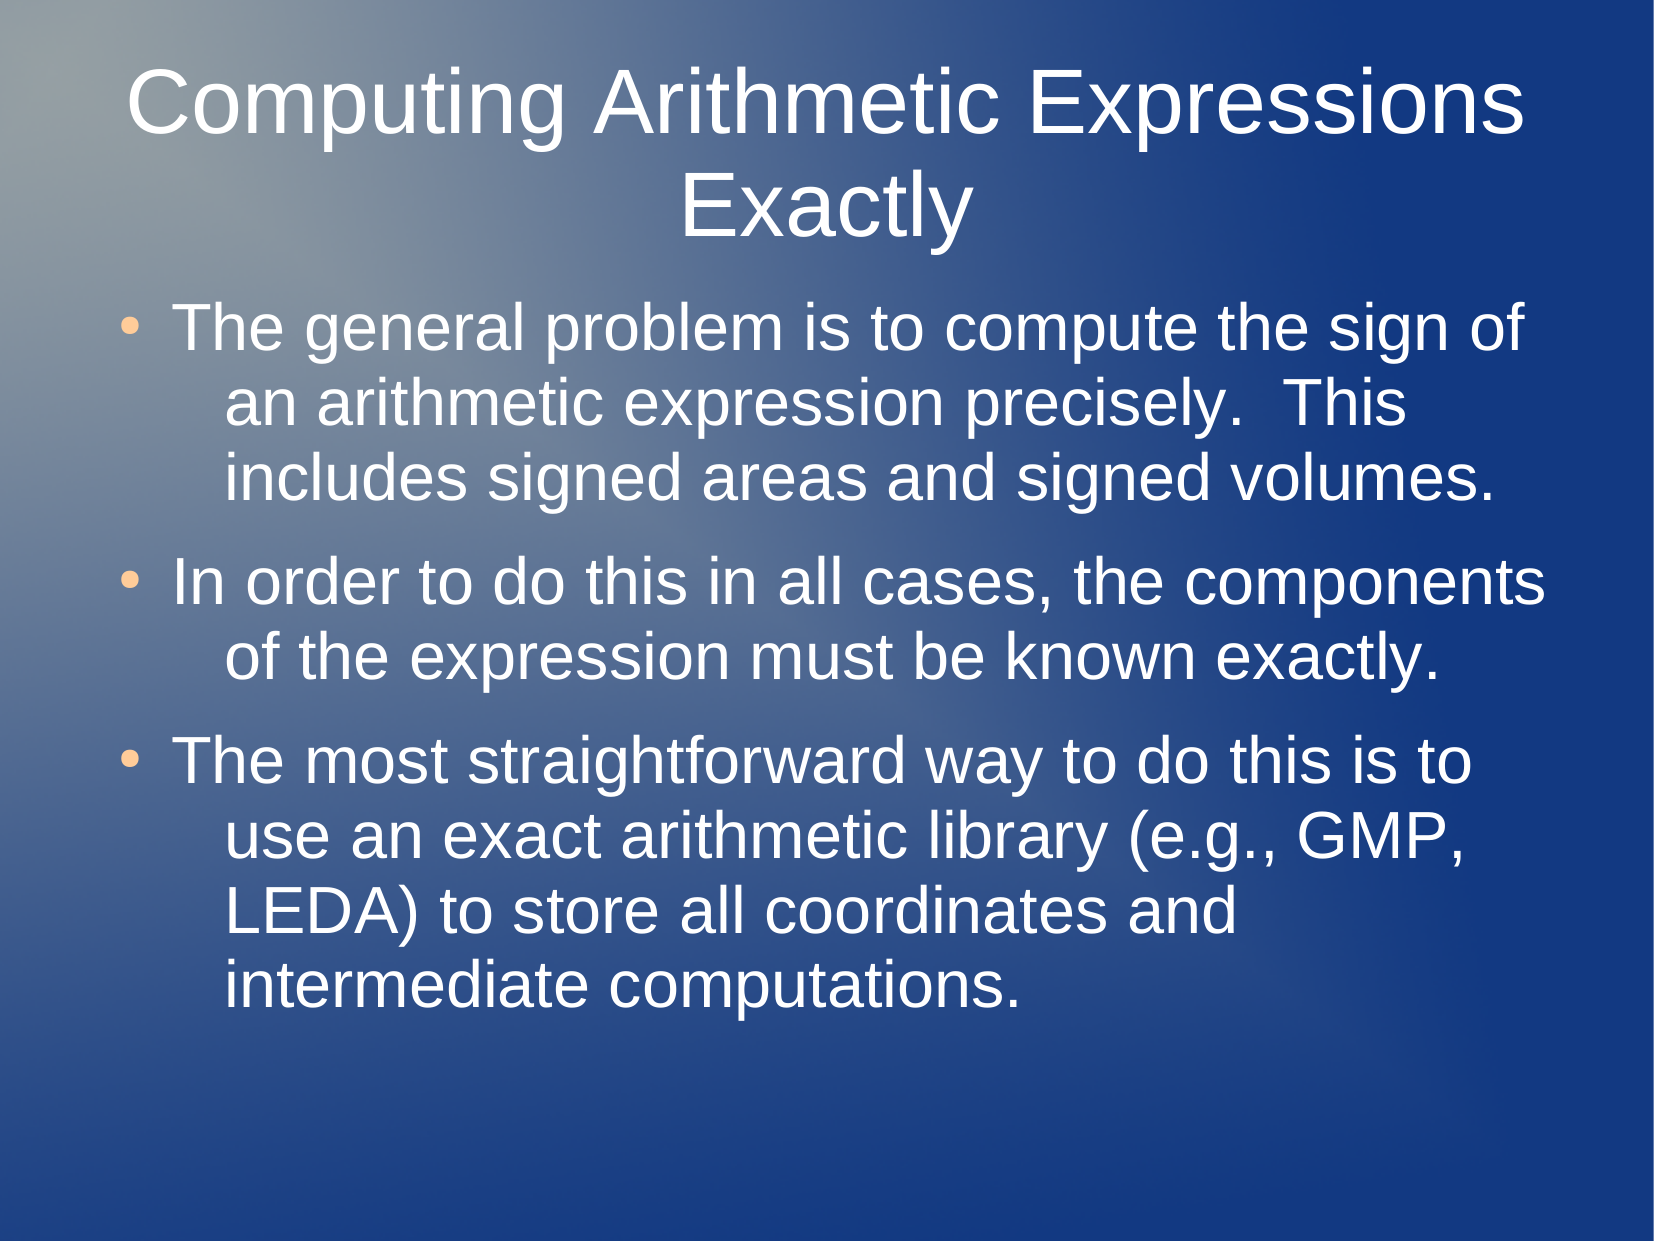

# Computing Arithmetic Expressions Exactly
The general problem is to compute the sign of an arithmetic expression precisely. This includes signed areas and signed volumes.
In order to do this in all cases, the components of the expression must be known exactly.
The most straightforward way to do this is to use an exact arithmetic library (e.g., GMP, LEDA) to store all coordinates and intermediate computations.